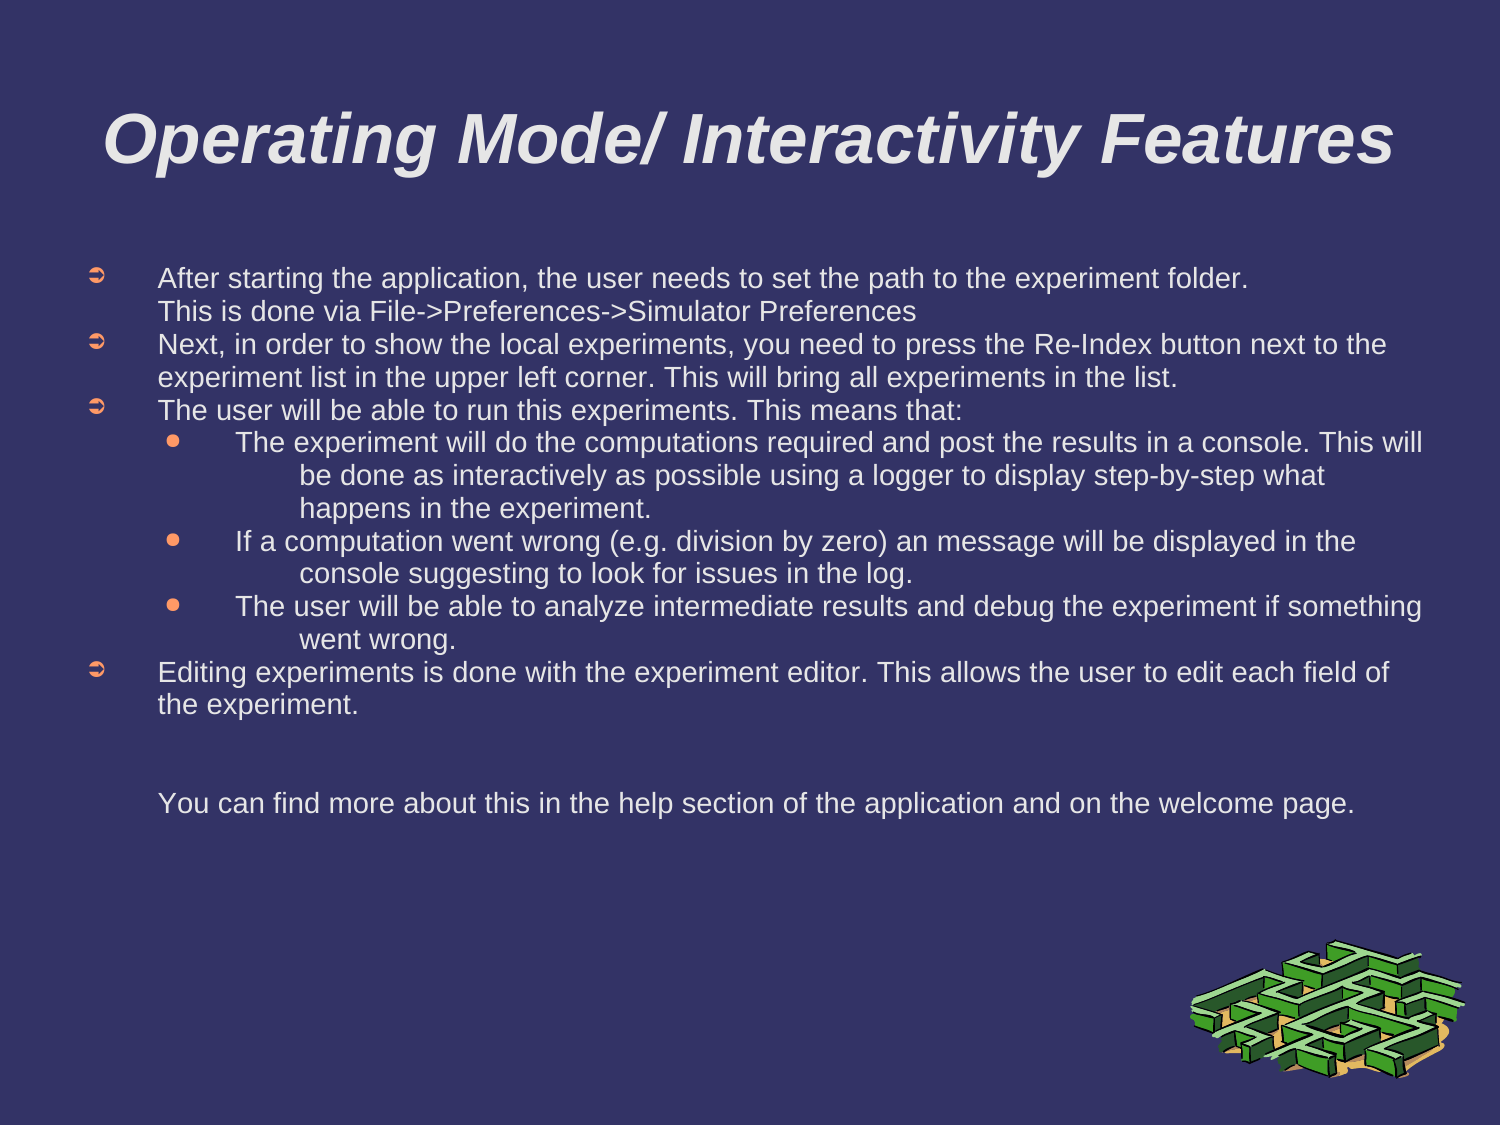

# Operating Mode/ Interactivity Features
After starting the application, the user needs to set the path to the experiment folder.
This is done via File->Preferences->Simulator Preferences
Next, in order to show the local experiments, you need to press the Re-Index button next to the experiment list in the upper left corner. This will bring all experiments in the list.
The user will be able to run this experiments. This means that:
The experiment will do the computations required and post the results in a console. This will be done as interactively as possible using a logger to display step-by-step what happens in the experiment.
If a computation went wrong (e.g. division by zero) an message will be displayed in the console suggesting to look for issues in the log.
The user will be able to analyze intermediate results and debug the experiment if something went wrong.
Editing experiments is done with the experiment editor. This allows the user to edit each field of the experiment.
You can find more about this in the help section of the application and on the welcome page.